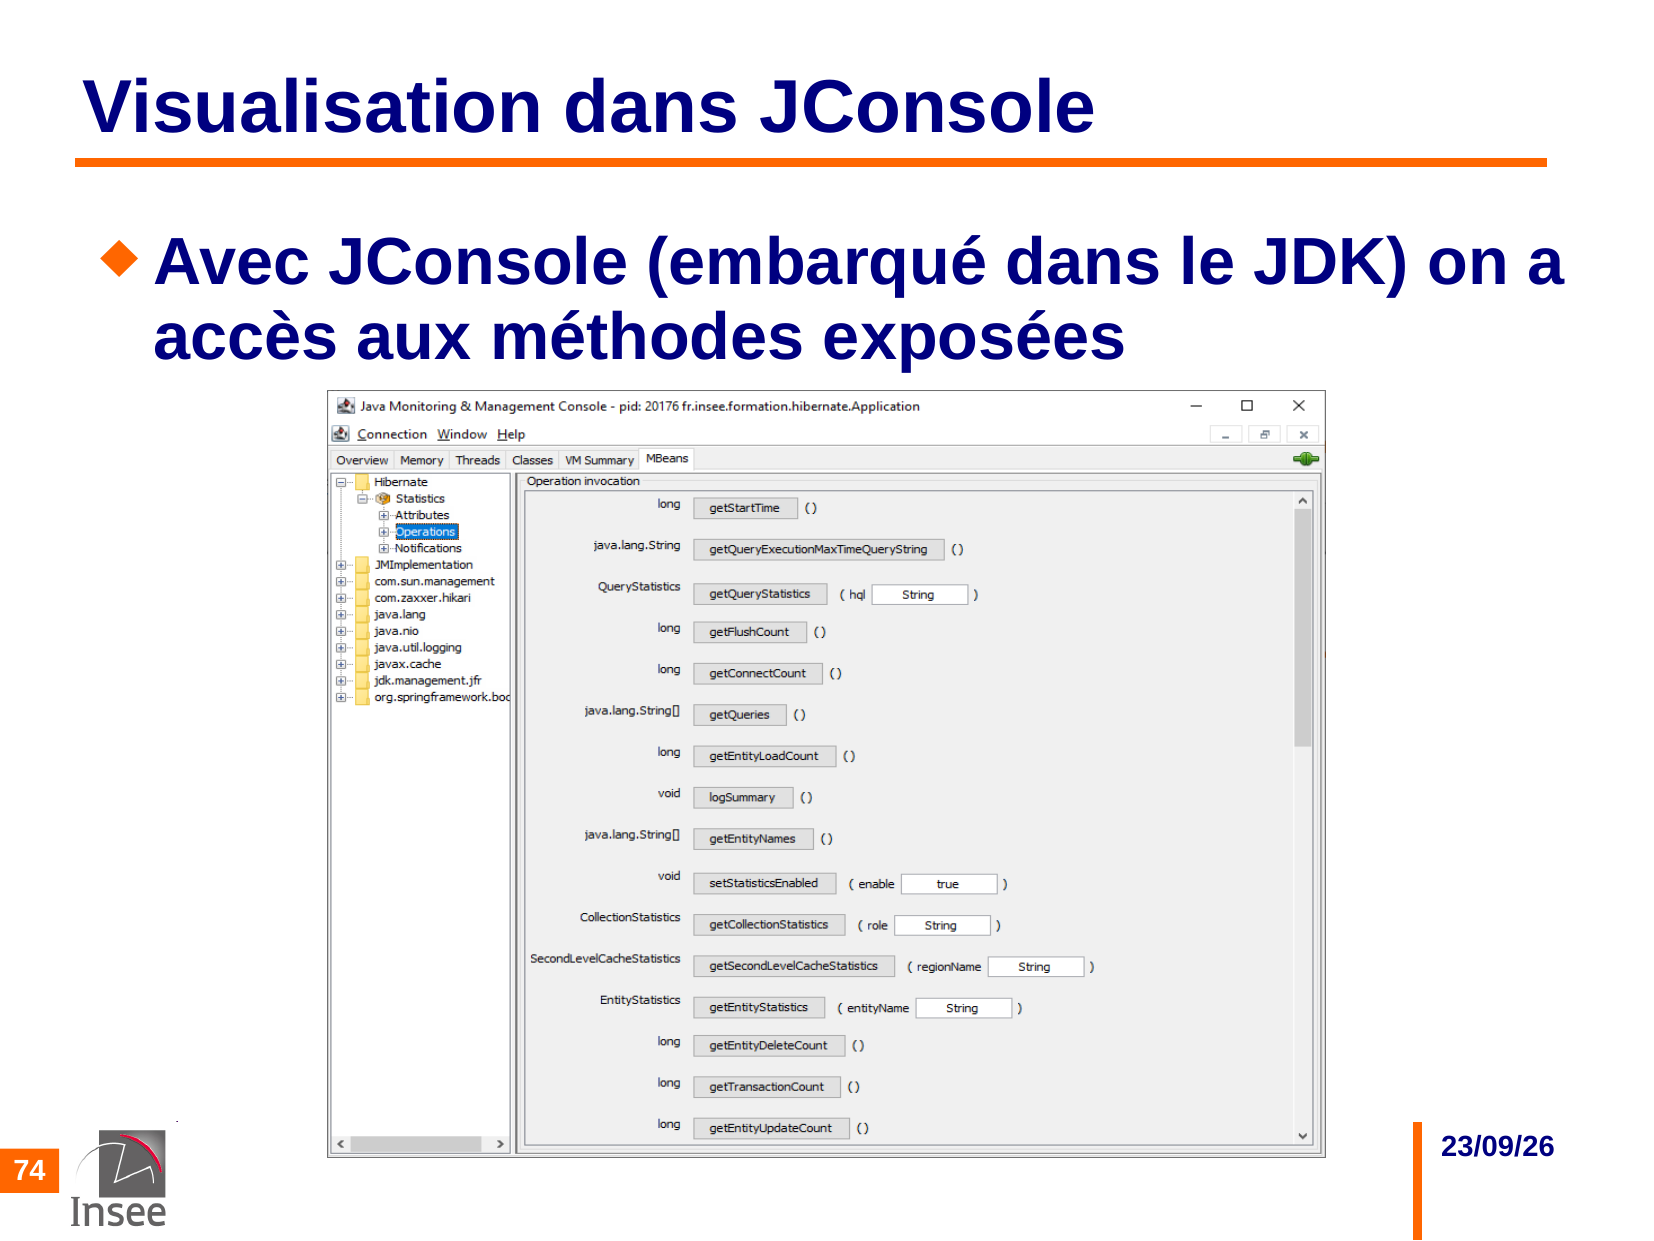

# Visualisation dans JConsole
Avec JConsole (embarqué dans le JDK) on a accès aux méthodes exposées
74